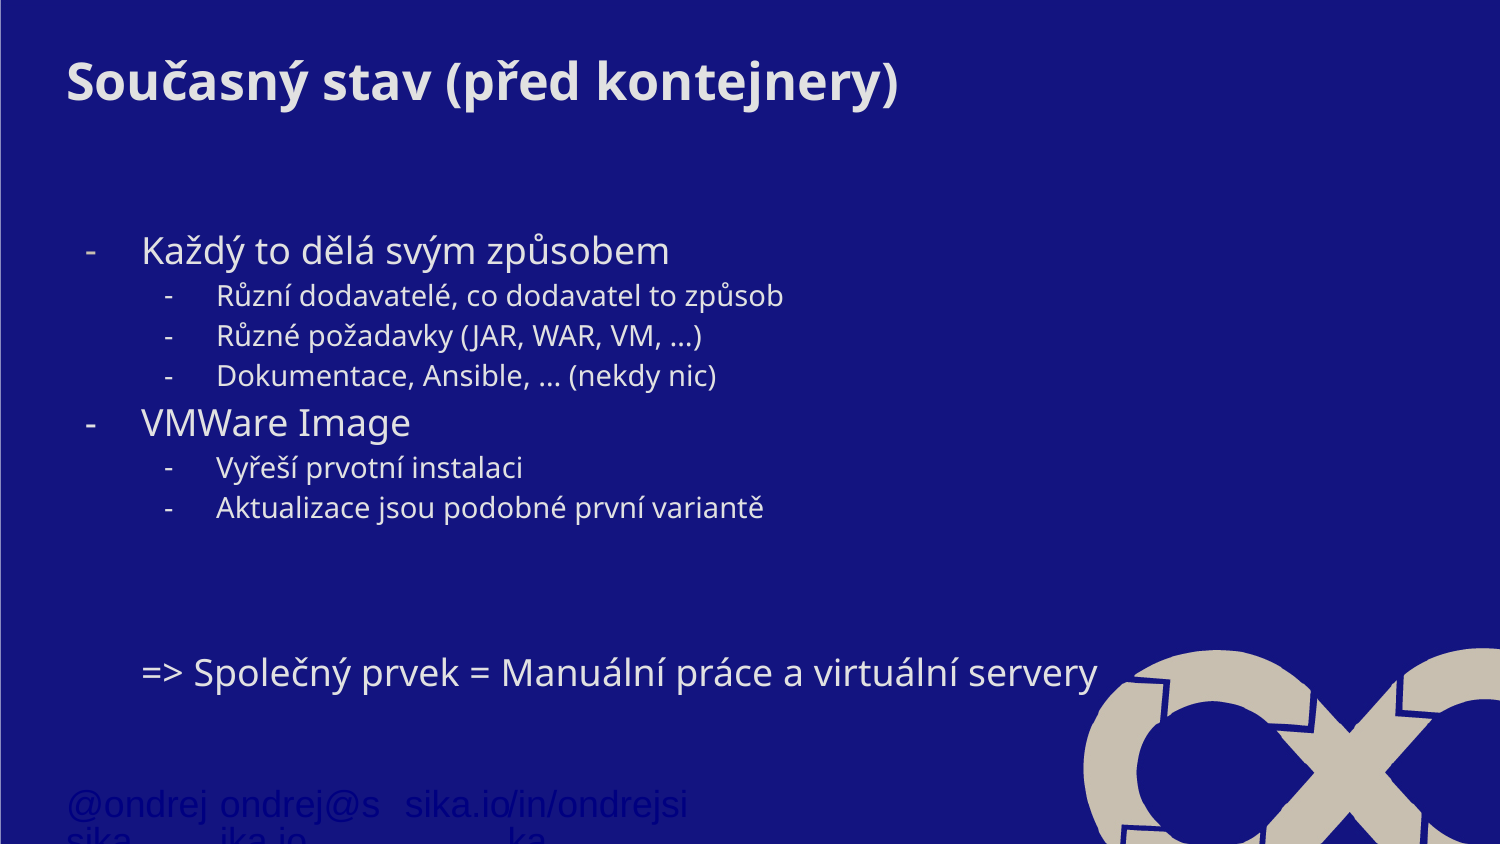

# Současný stav (před kontejnery)
Každý to dělá svým způsobem
Různí dodavatelé, co dodavatel to způsob
Různé požadavky (JAR, WAR, VM, …)
Dokumentace, Ansible, … (nekdy nic)
VMWare Image
Vyřeší prvotní instalaci
Aktualizace jsou podobné první variantě
=> Společný prvek = Manuální práce a virtuální servery